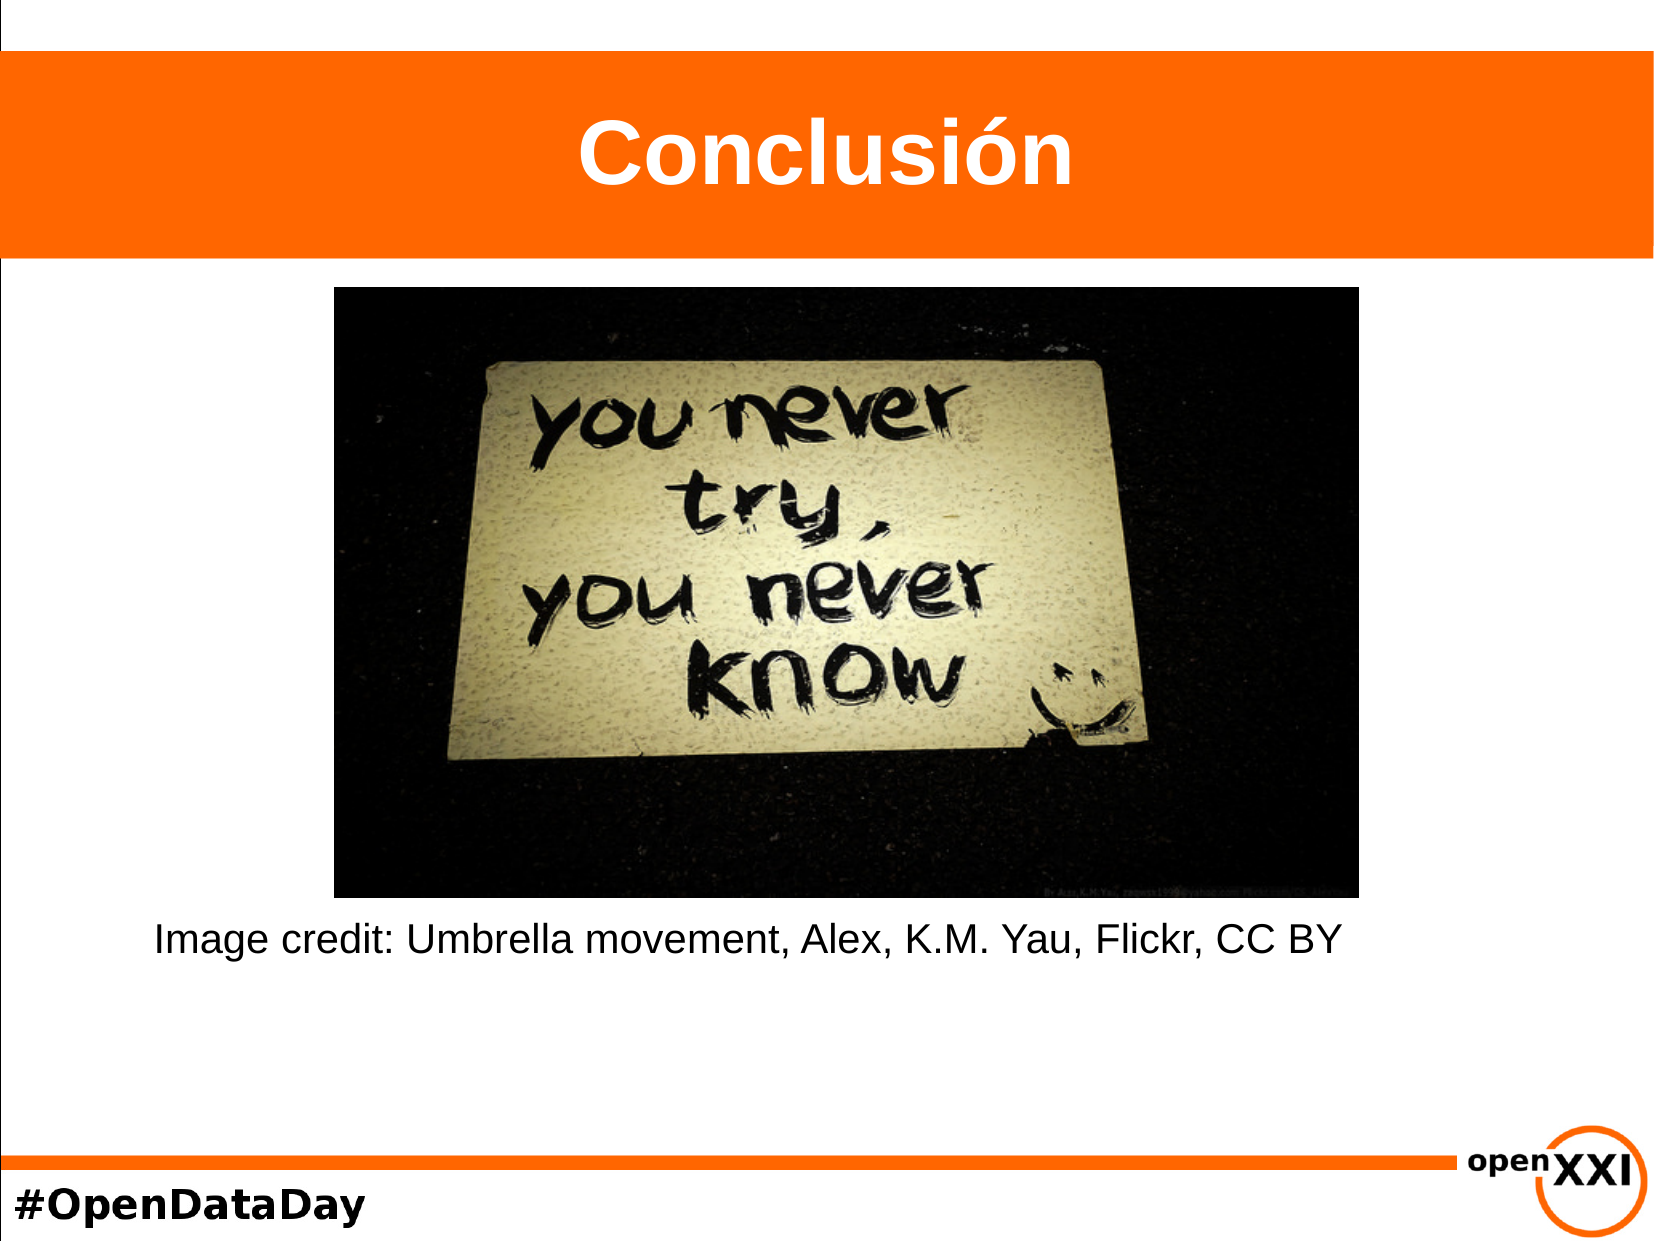

# Conclusión
Image credit: Umbrella movement, Alex, K.M. Yau, Flickr, CC BY